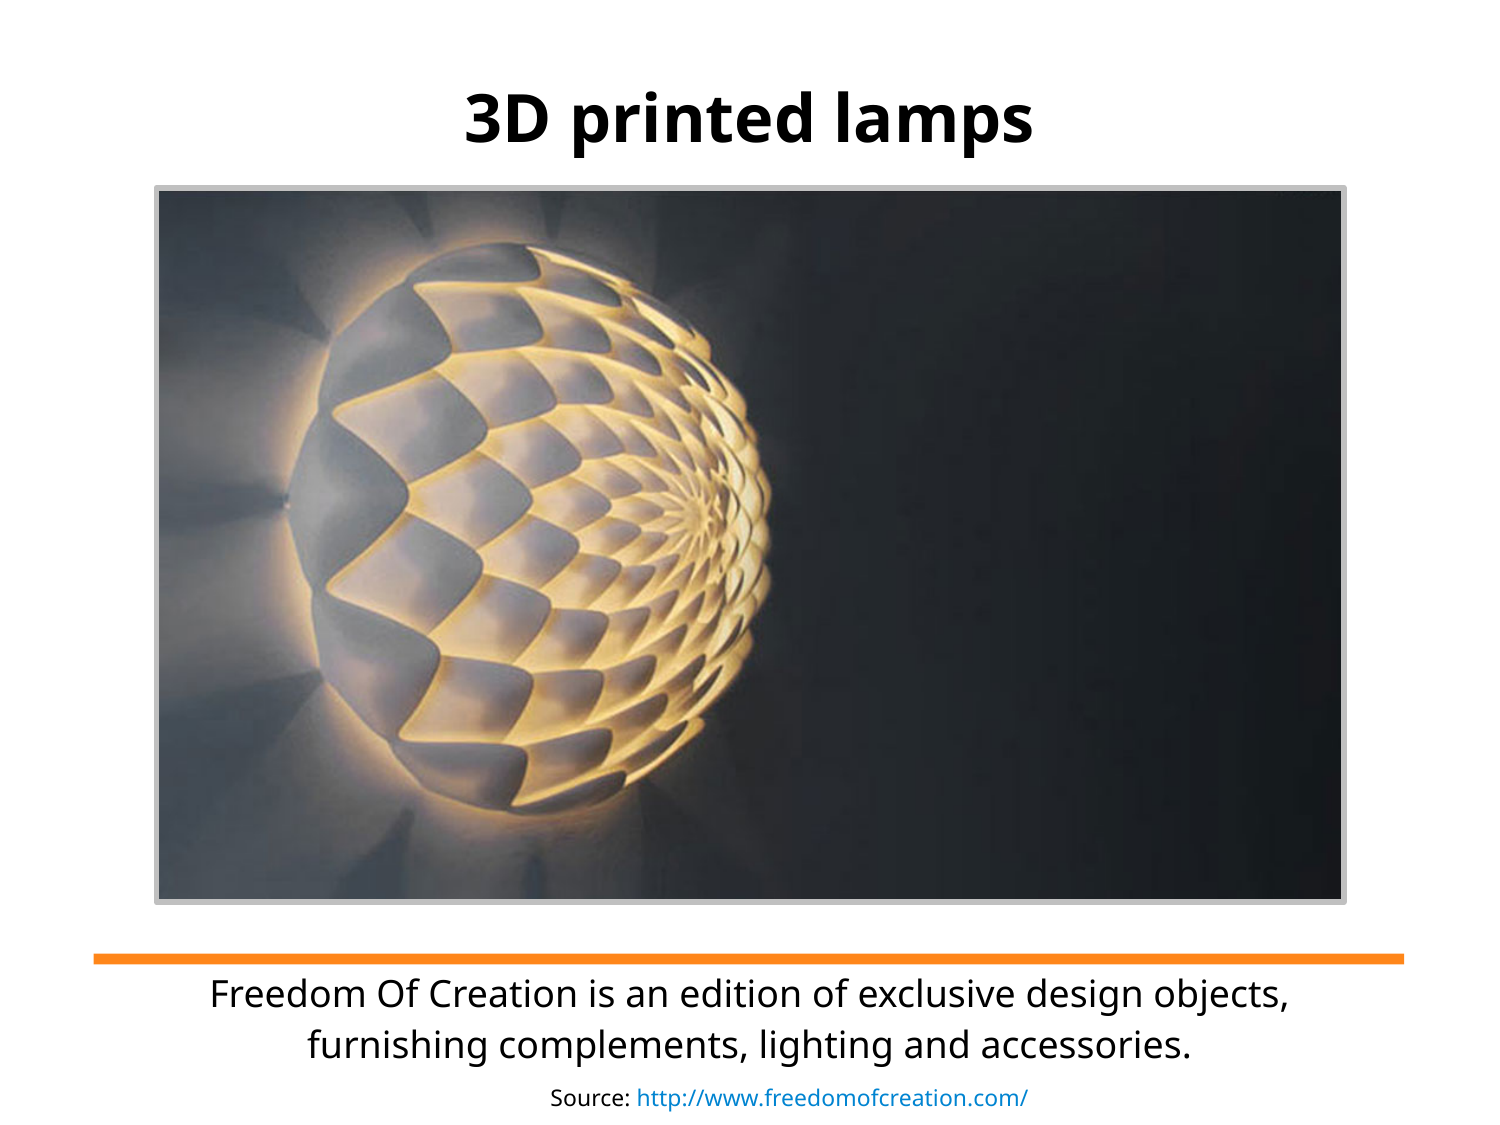

# 3D printed lamps
Freedom Of Creation is an edition of exclusive design objects, furnishing complements, lighting and accessories.
Source: http://www.freedomofcreation.com/